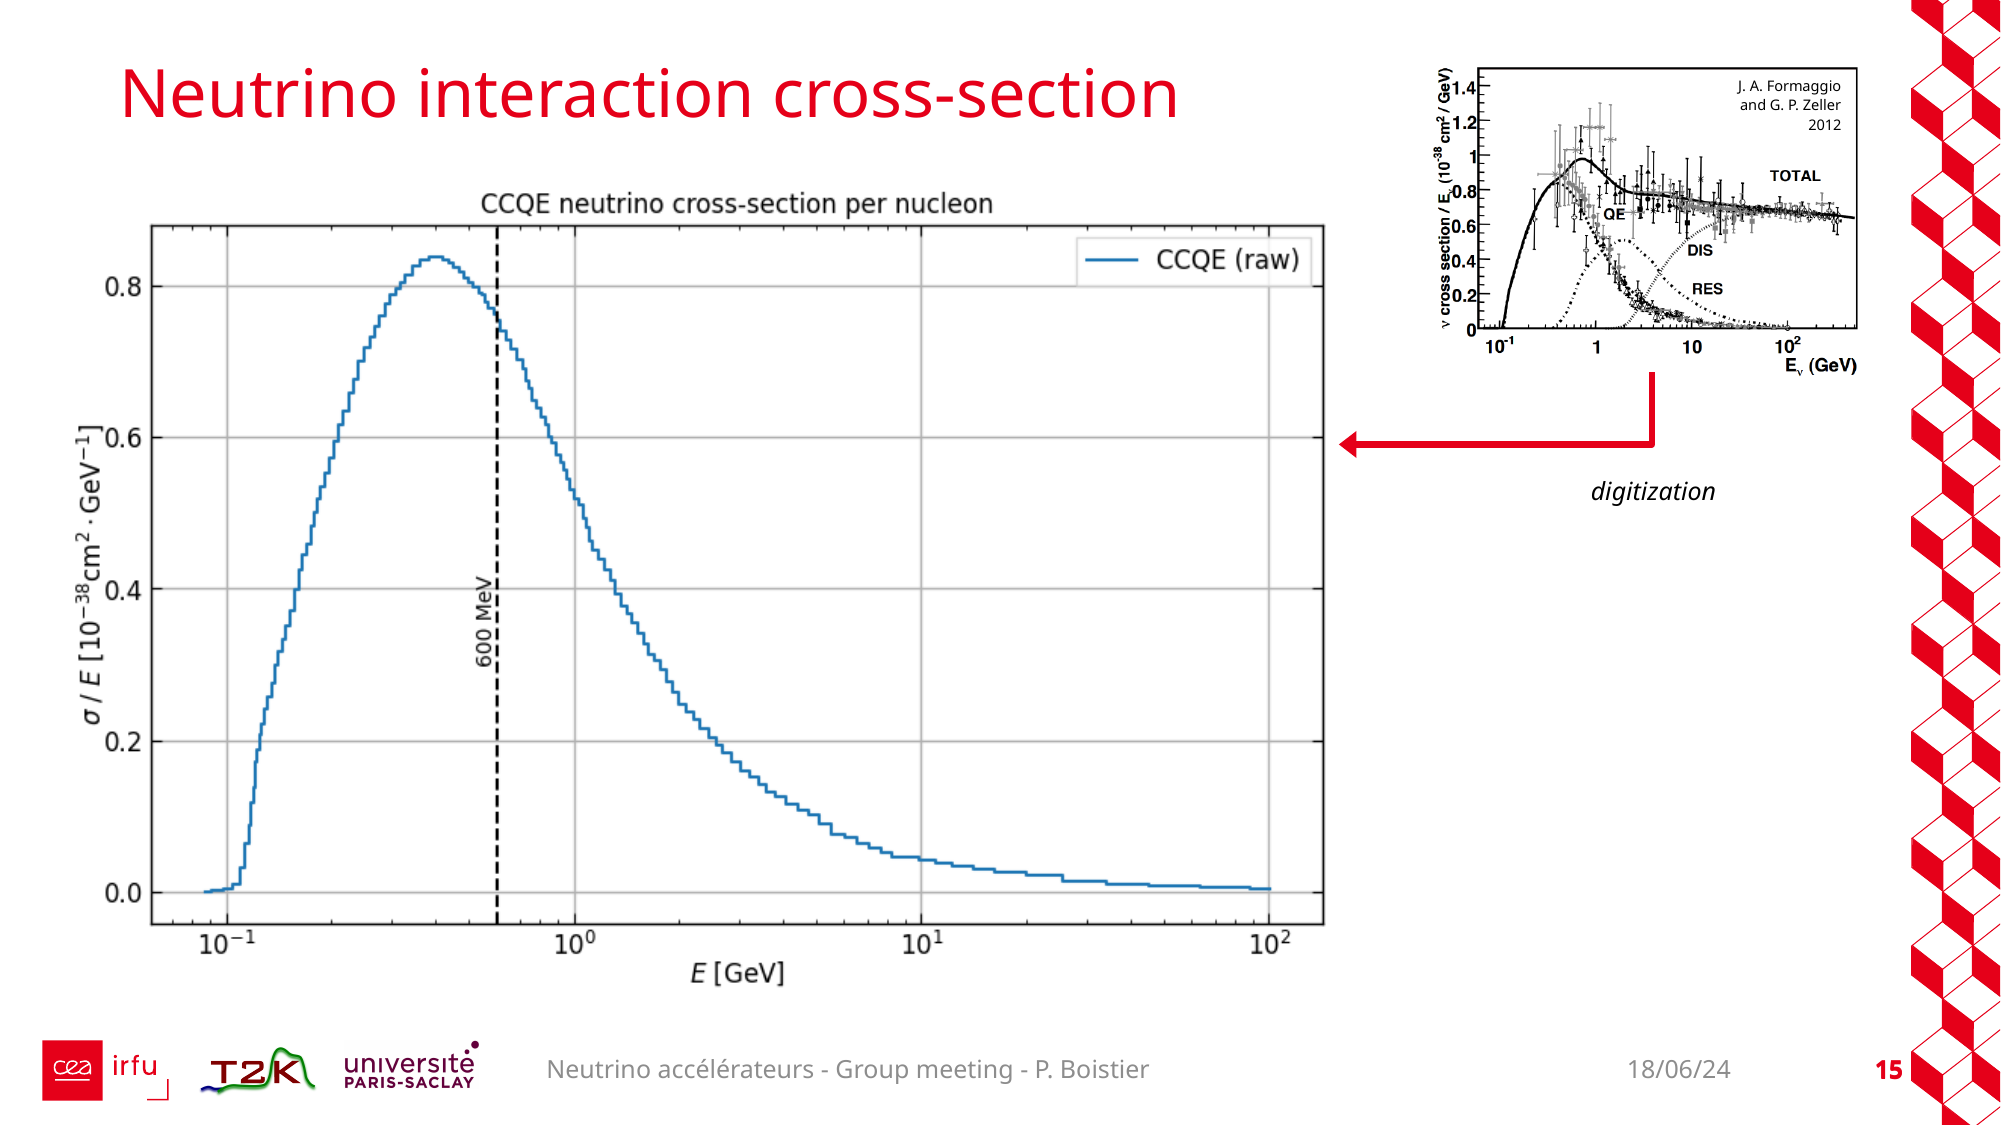

# Neutrino interaction cross-section
J. A. Formaggio and G. P. Zeller
2012
digitization
Neutrino accélérateurs - Group meeting - P. Boistier
18/06/24
15